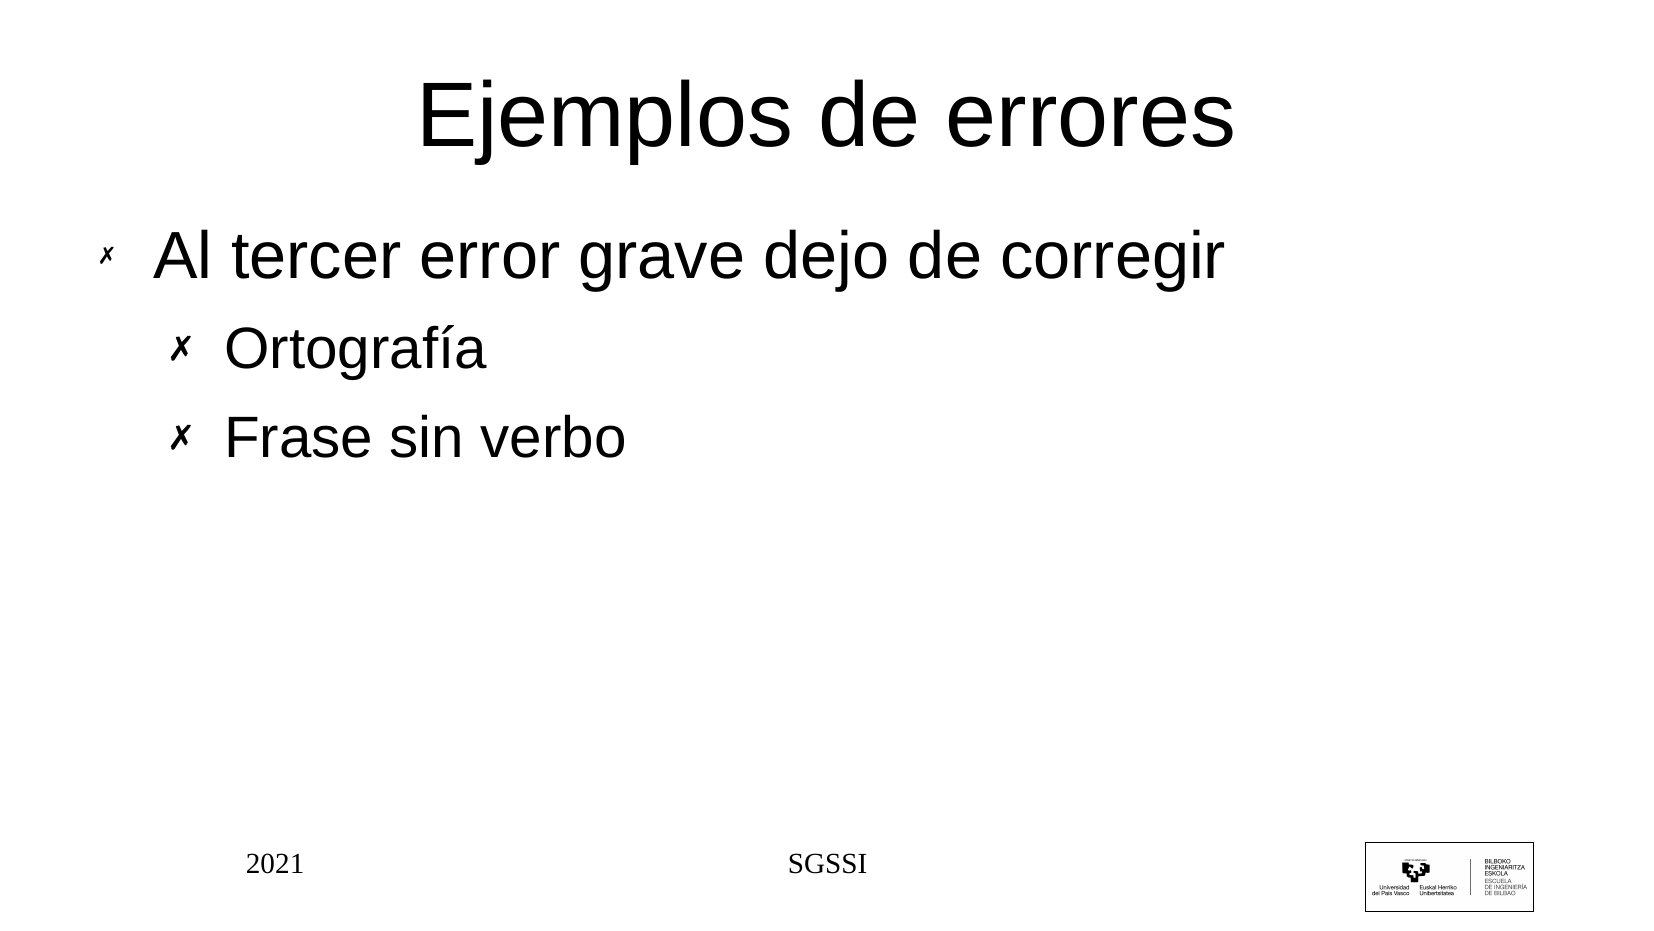

# Ejemplos de errores
Al tercer error grave dejo de corregir
Ortografía
Frase sin verbo